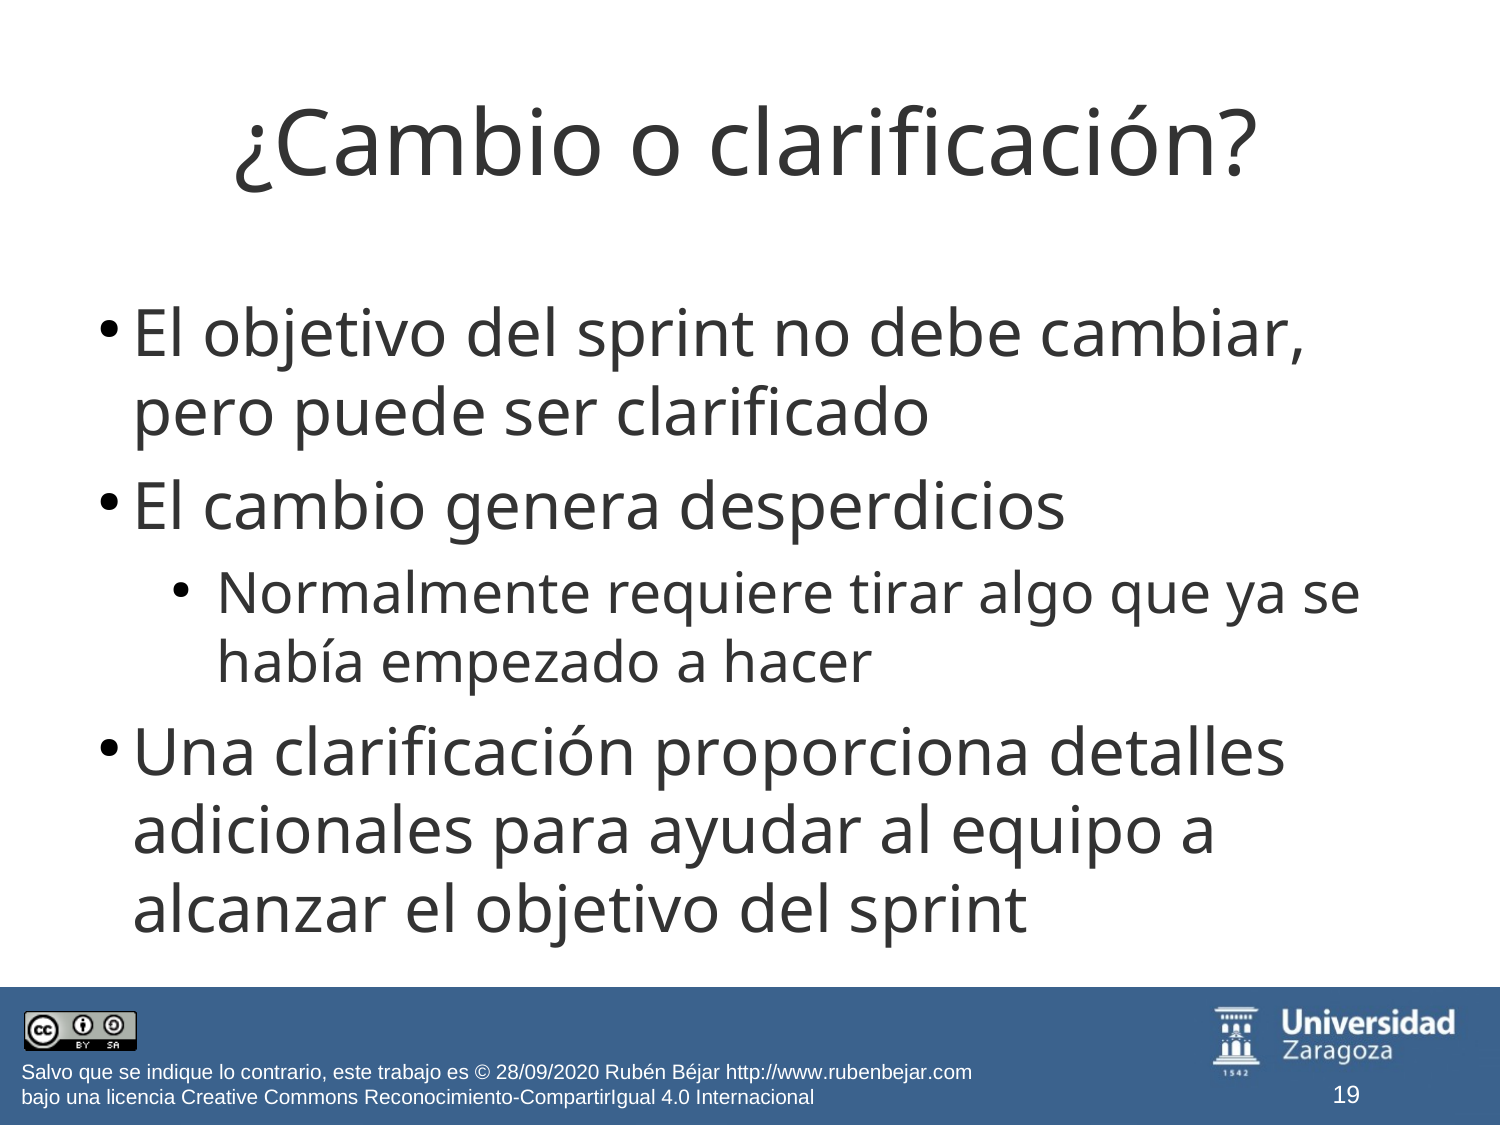

# ¿Cambio o clarificación?
El objetivo del sprint no debe cambiar, pero puede ser clarificado
El cambio genera desperdicios
Normalmente requiere tirar algo que ya se había empezado a hacer
Una clarificación proporciona detalles adicionales para ayudar al equipo a alcanzar el objetivo del sprint